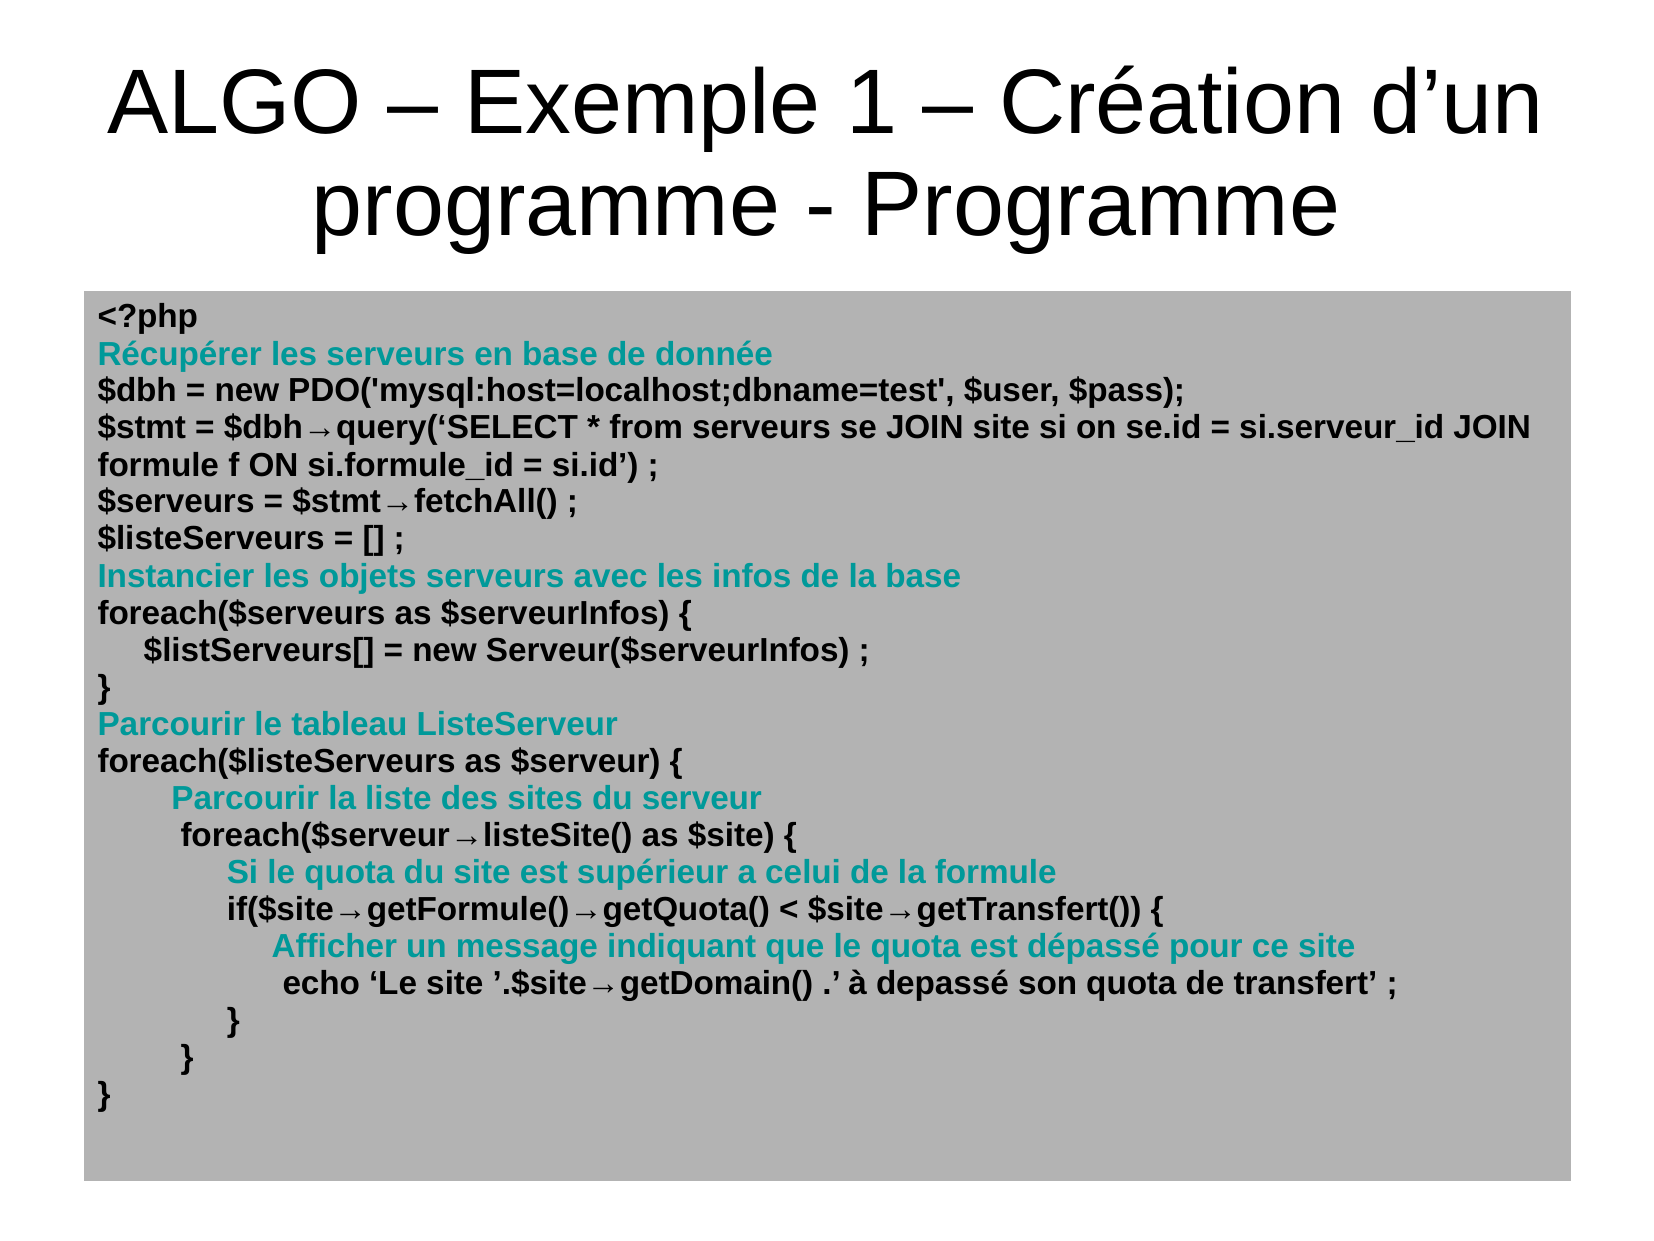

# ALGO – Exemple 1 – Création d’un programme - Programme
| <?php Récupérer les serveurs en base de donnée $dbh = new PDO('mysql:host=localhost;dbname=test', $user, $pass); $stmt = $dbh→query(‘SELECT \* from serveurs se JOIN site si on se.id = si.serveur\_id JOIN formule f ON si.formule\_id = si.id’) ; $serveurs = $stmt→fetchAll() ; $listeServeurs = [] ; Instancier les objets serveurs avec les infos de la base foreach($serveurs as $serveurInfos) { $listServeurs[] = new Serveur($serveurInfos) ; } Parcourir le tableau ListeServeur foreach($listeServeurs as $serveur) { Parcourir la liste des sites du serveur foreach($serveur→listeSite() as $site) { Si le quota du site est supérieur a celui de la formule if($site→getFormule()→getQuota() < $site→getTransfert()) { Afficher un message indiquant que le quota est dépassé pour ce site echo ‘Le site ’.$site→getDomain() .’ à depassé son quota de transfert’ ; } } } |
| --- |